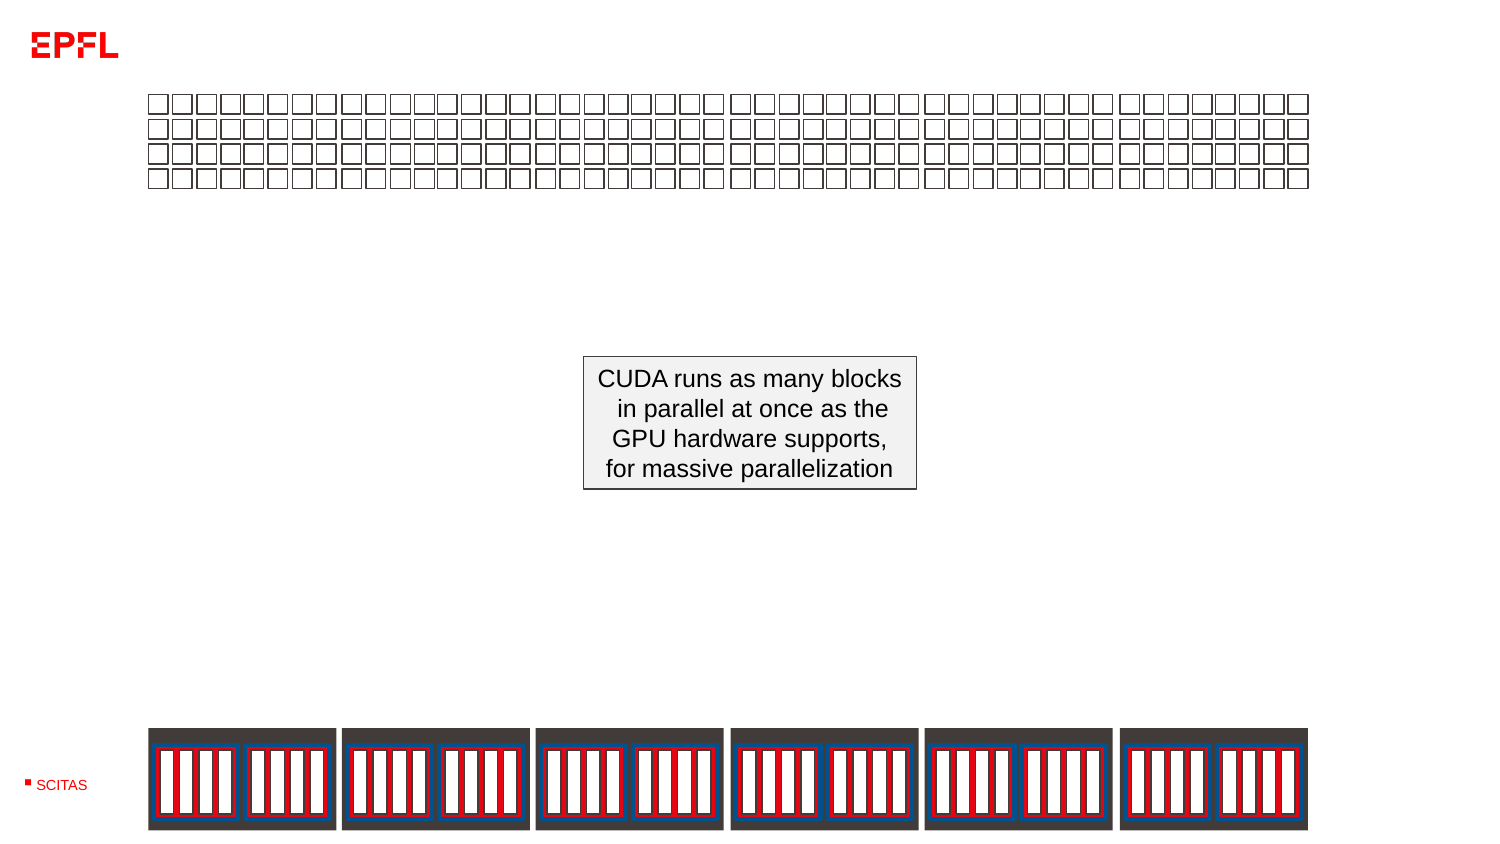

CUDA runs as many blocks in parallel at once as the GPU hardware supports, for massive parallelization